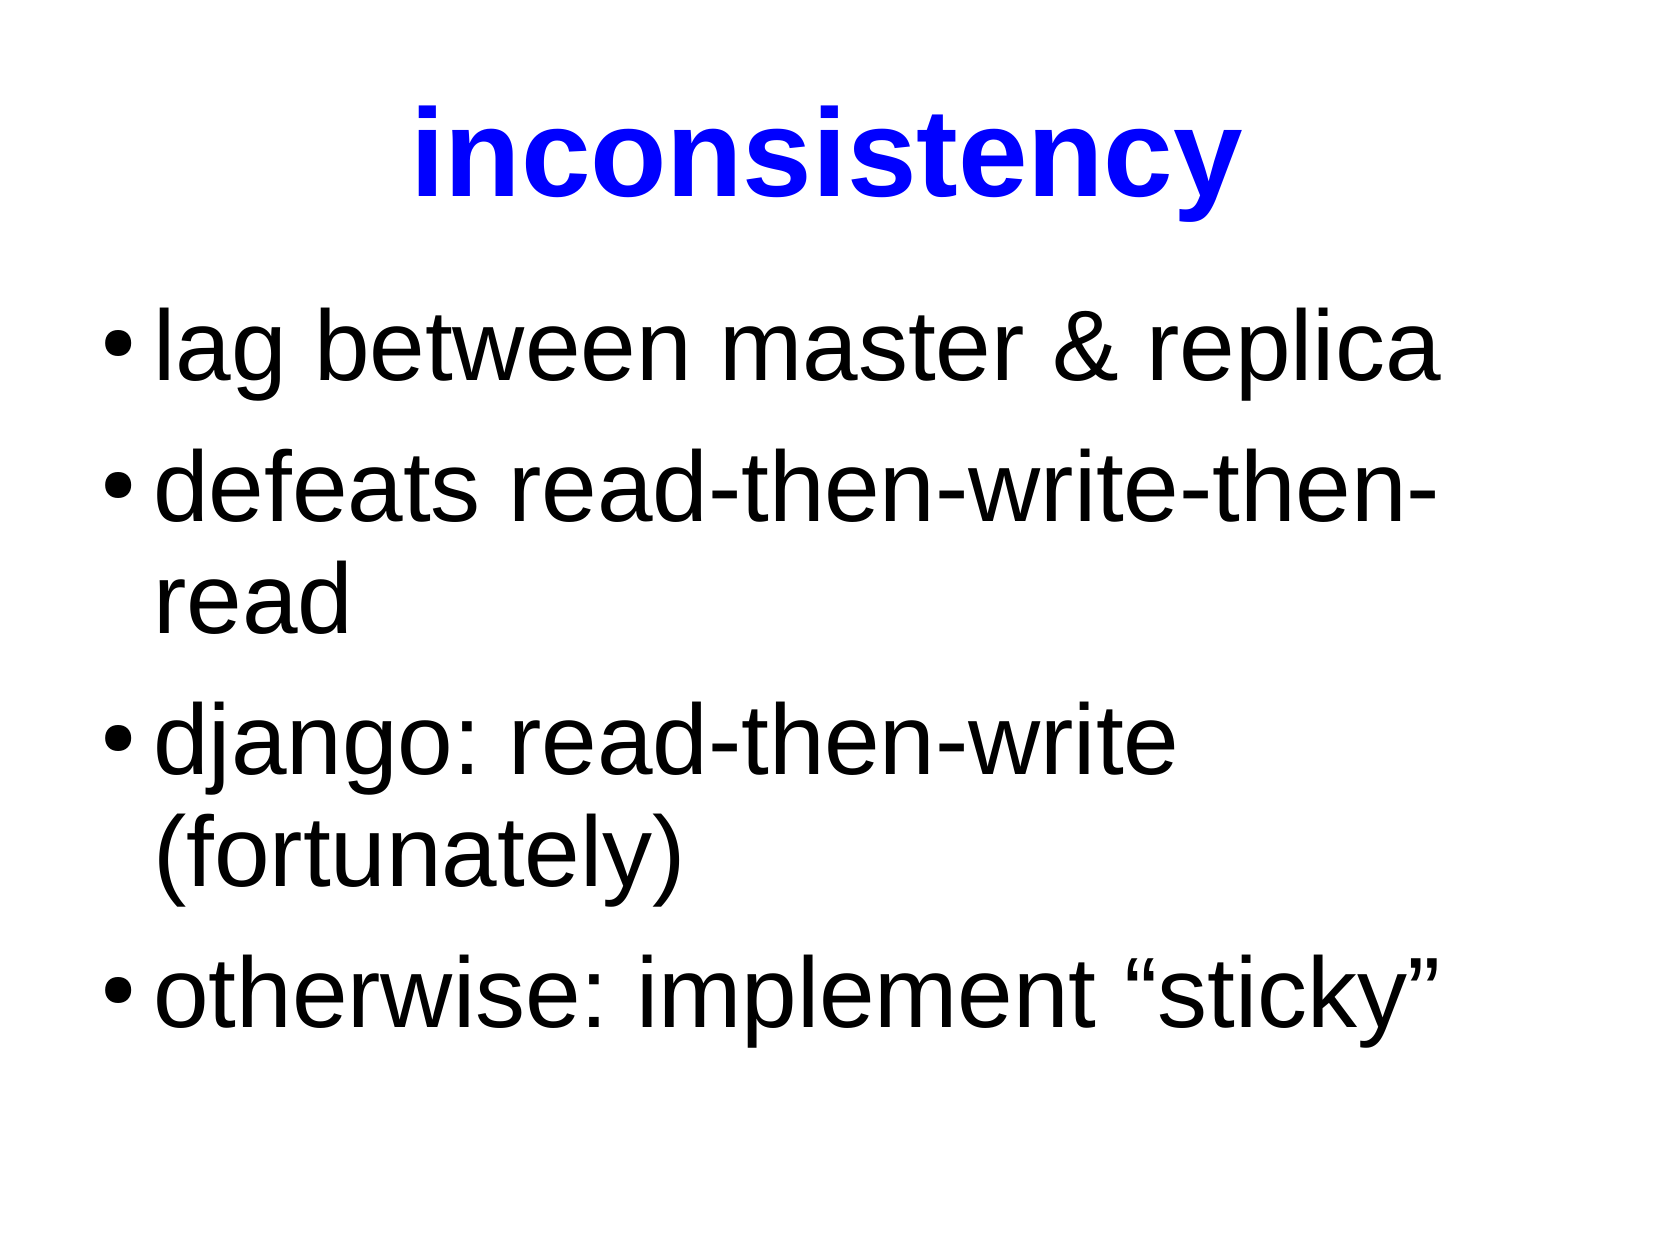

# inconsistency
lag between master & replica
defeats read-then-write-then-read
django: read-then-write (fortunately)
otherwise: implement “sticky”